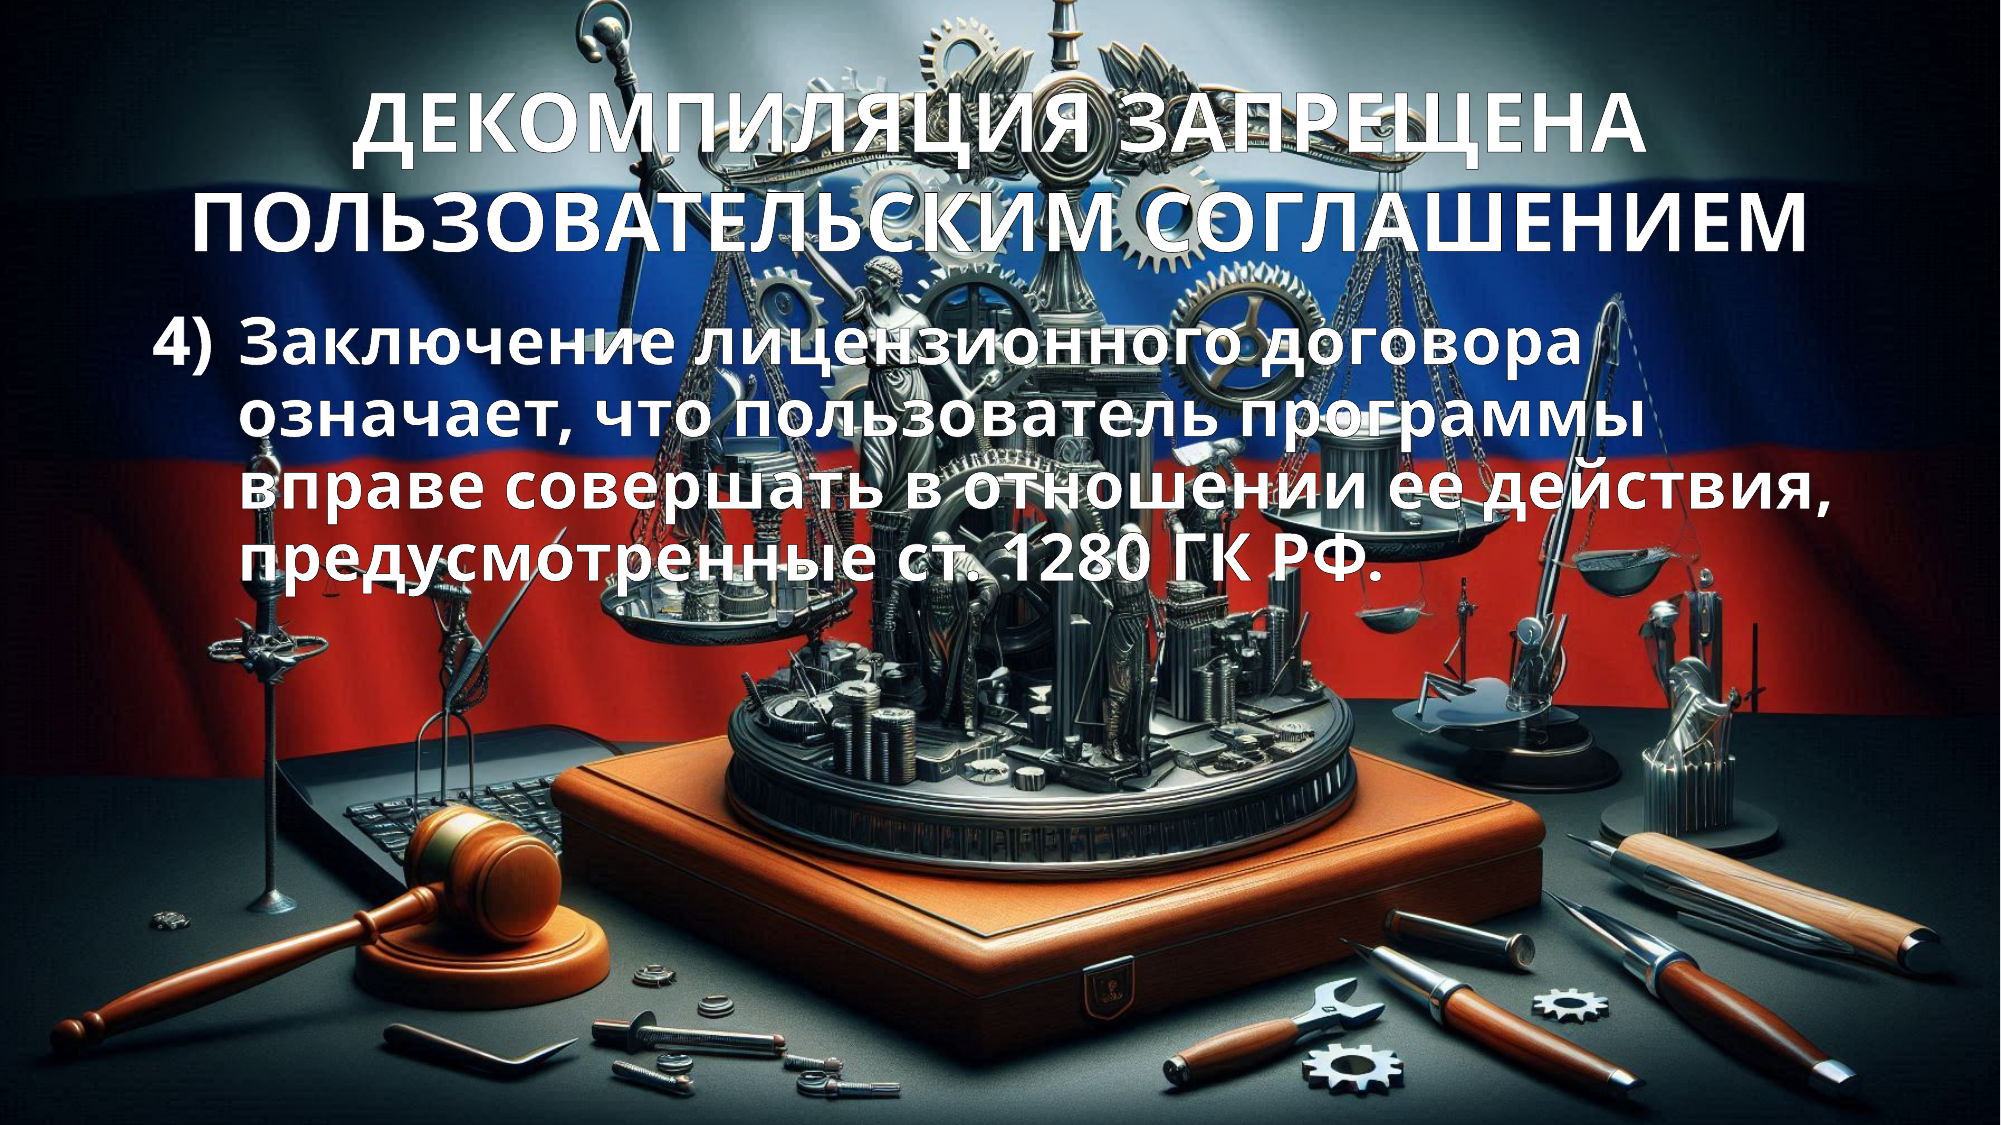

# ДЕКОМПИЛЯЦИЯ ЗАПРЕЩЕНА ПОЛЬЗОВАТЕЛЬСКИМ СОГЛАШЕНИЕМ
Заключение лицензионного договора означает, что пользователь программы вправе совершать в отношении ее действия, предусмотренные ст. 1280 ГК РФ.